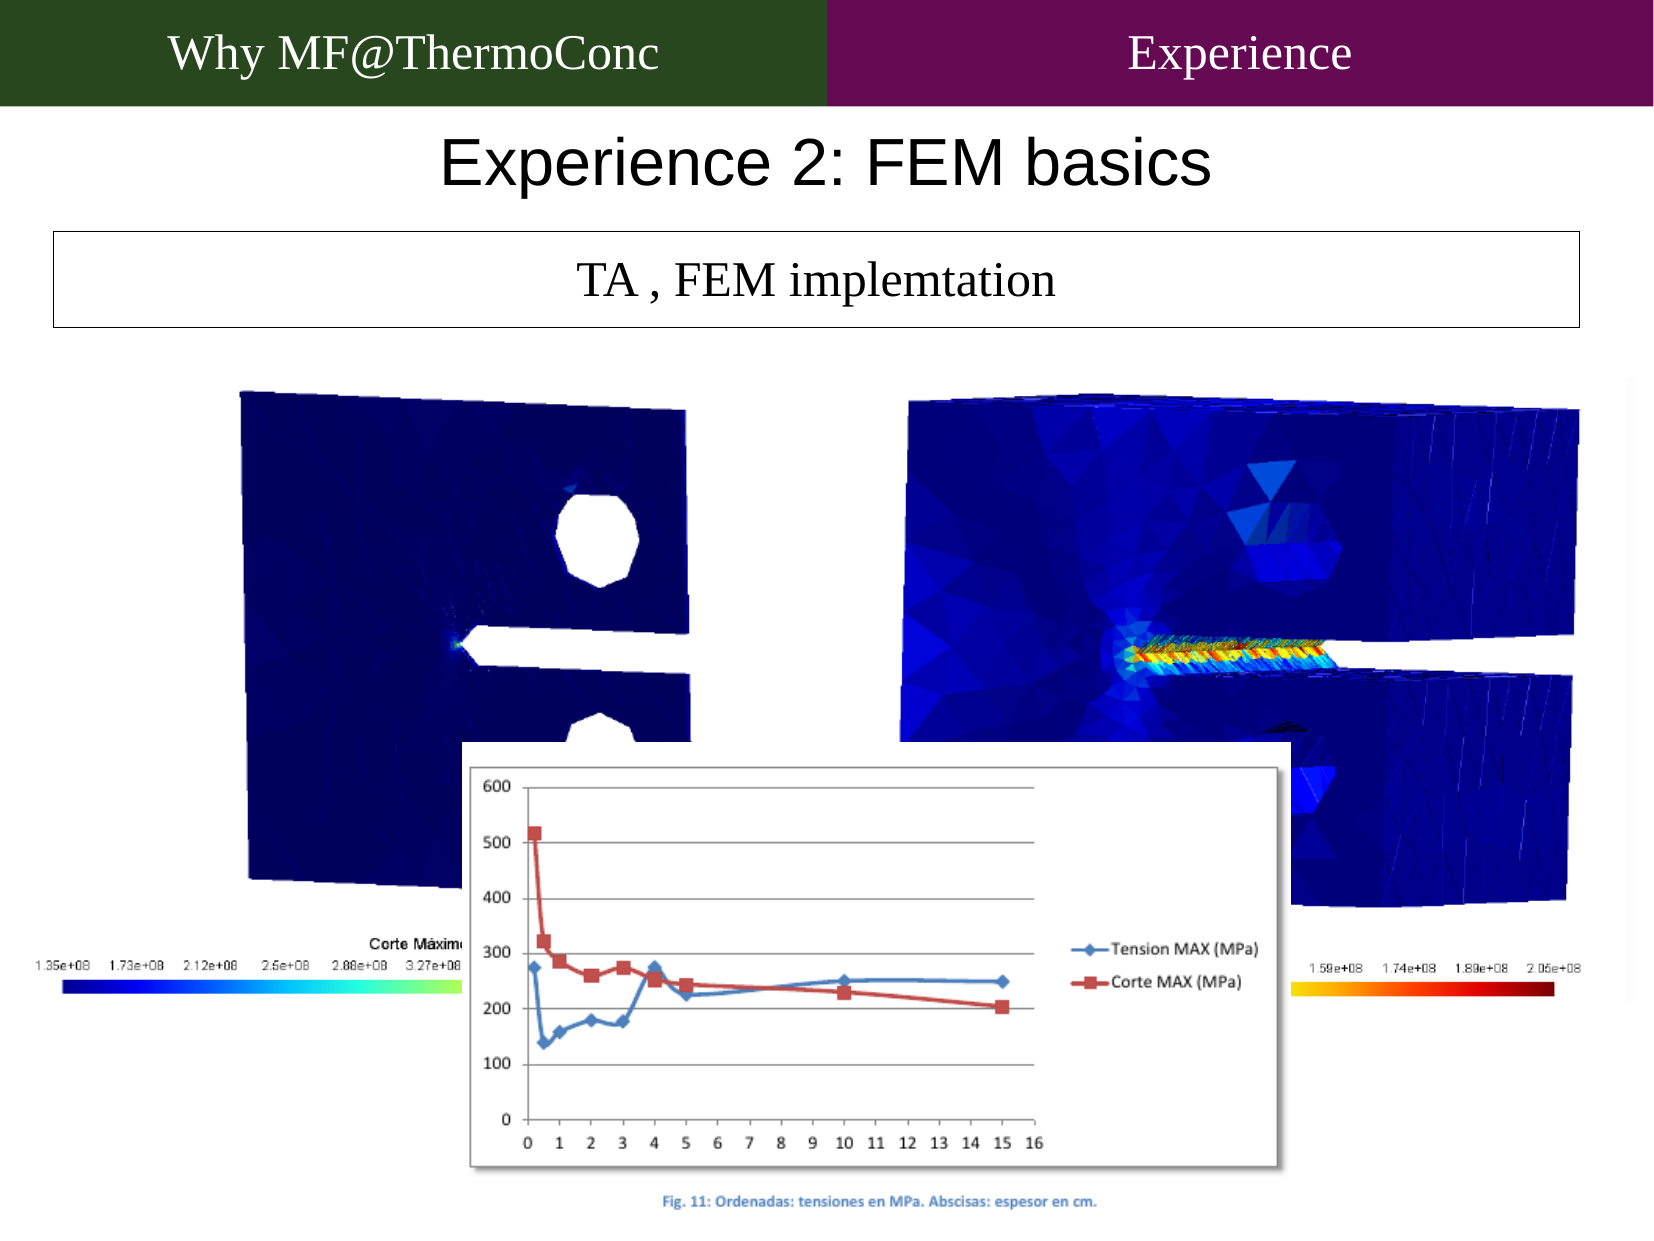

Why MF@ThermoConc
Experience
# Experience 2: FEM basics
TA , FEM implemtation